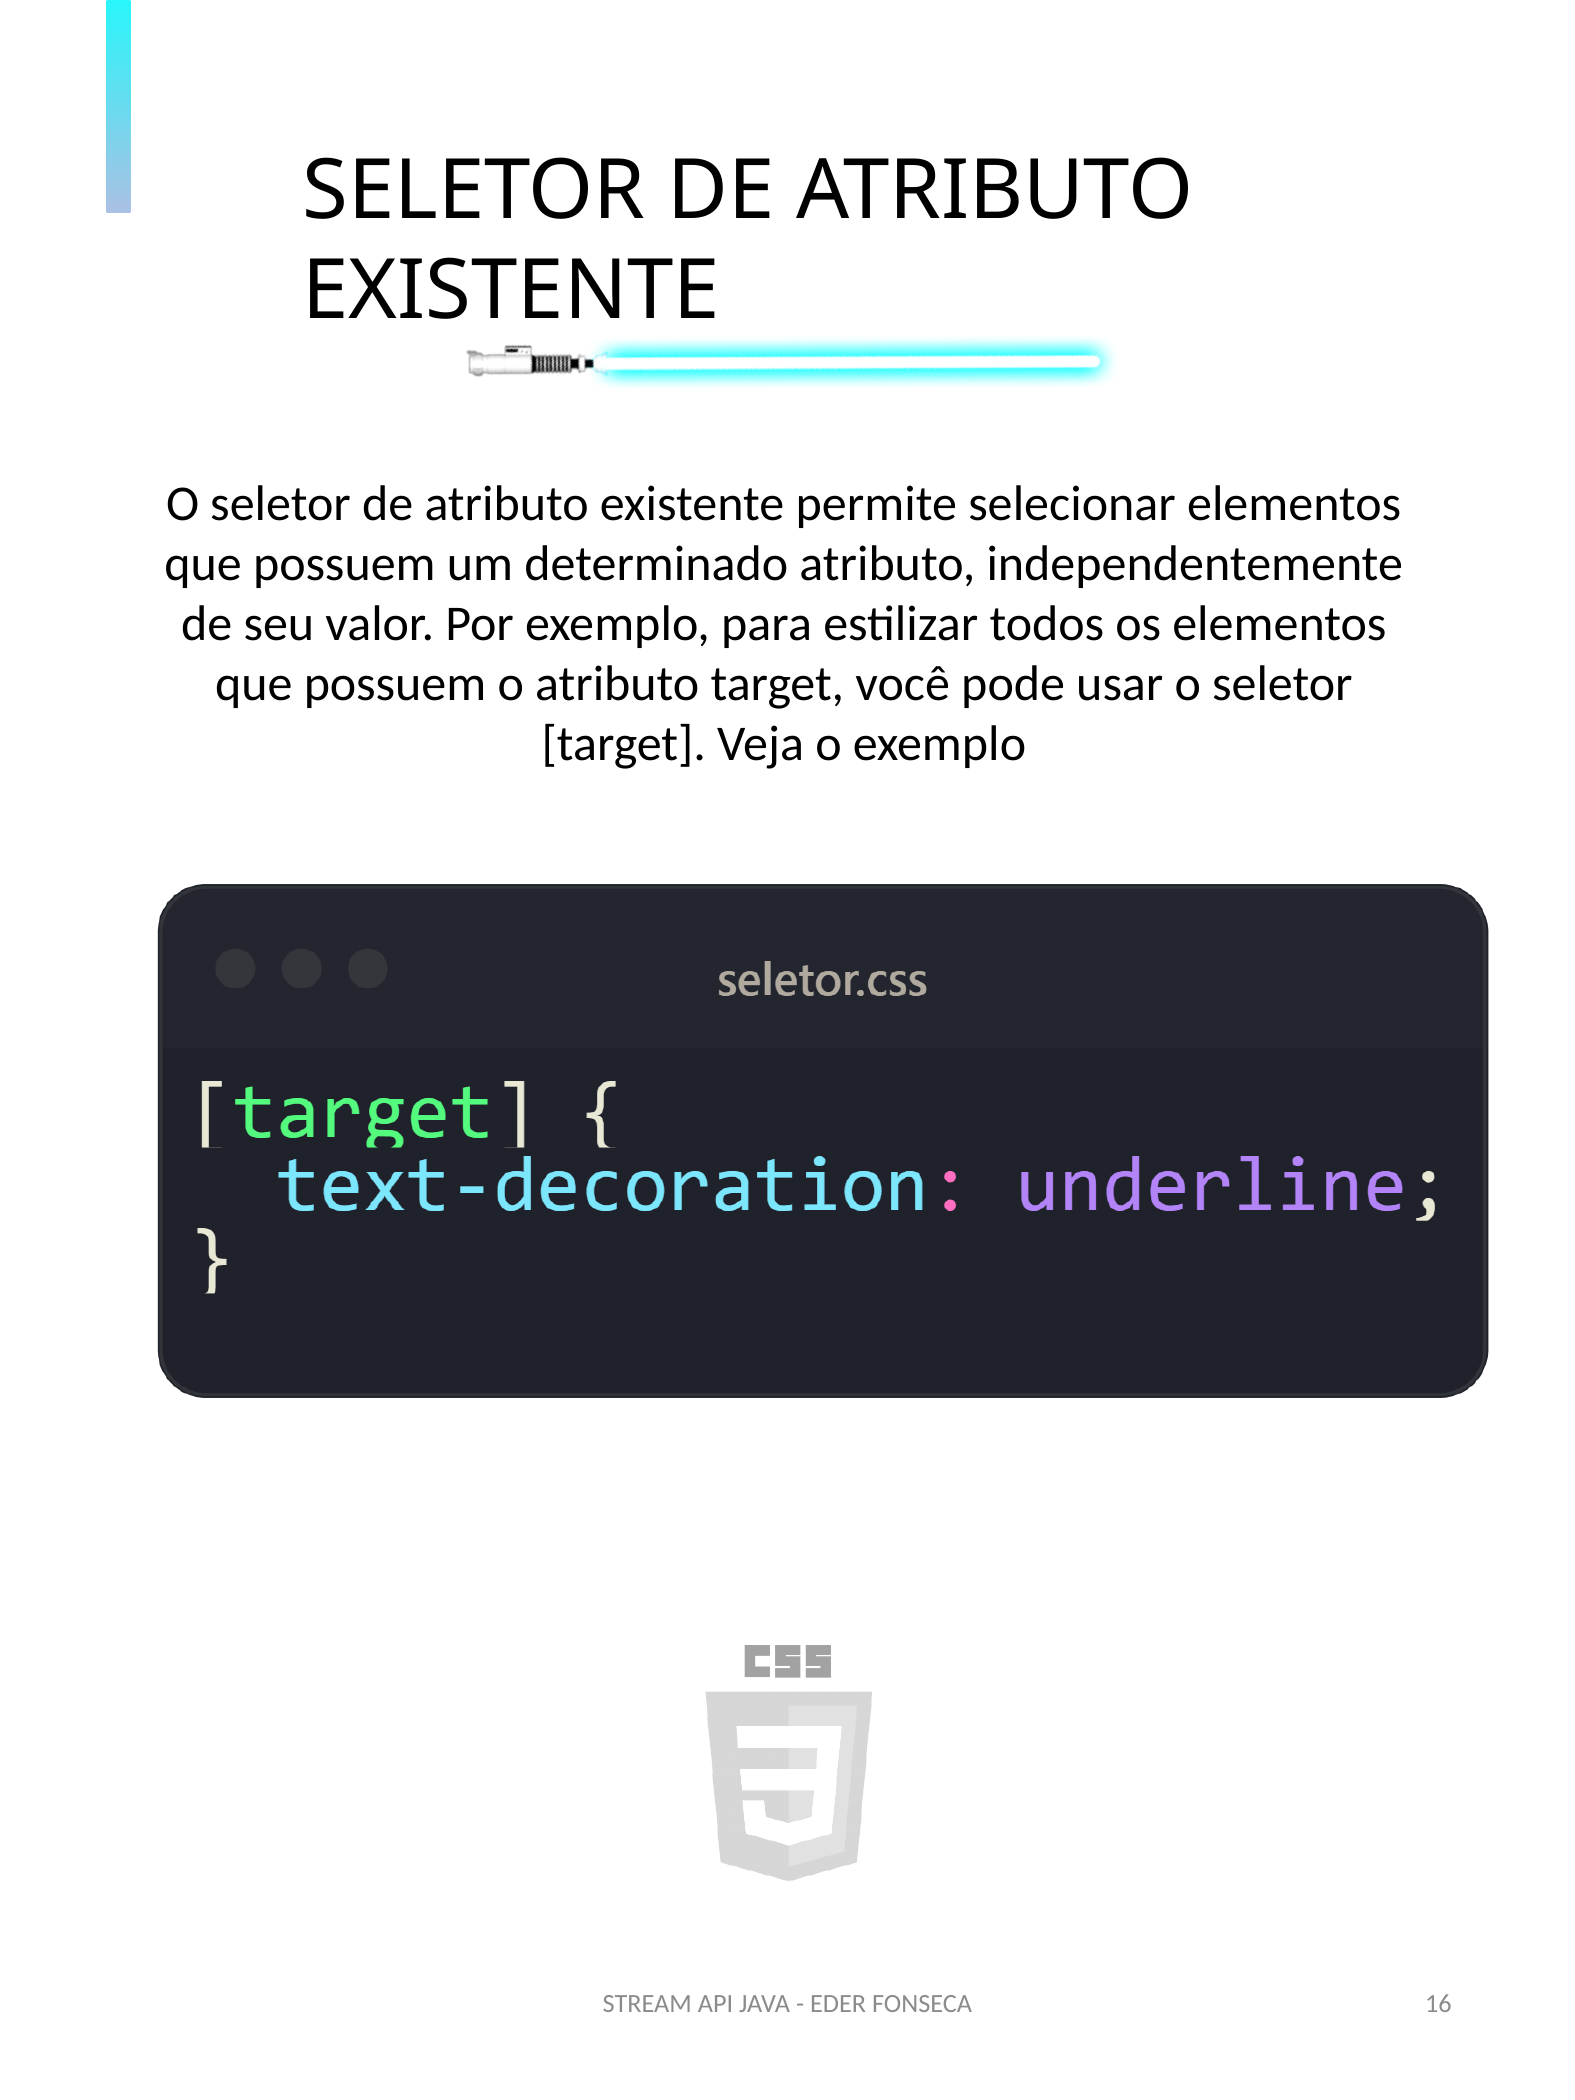

SELETOR DE ATRIBUTO EXISTENTE
O seletor de atributo existente permite selecionar elementos que possuem um determinado atributo, independentemente de seu valor. Por exemplo, para estilizar todos os elementos que possuem o atributo target, você pode usar o seletor [target]. Veja o exemplo
STREAM API JAVA - EDER FONSECA
16